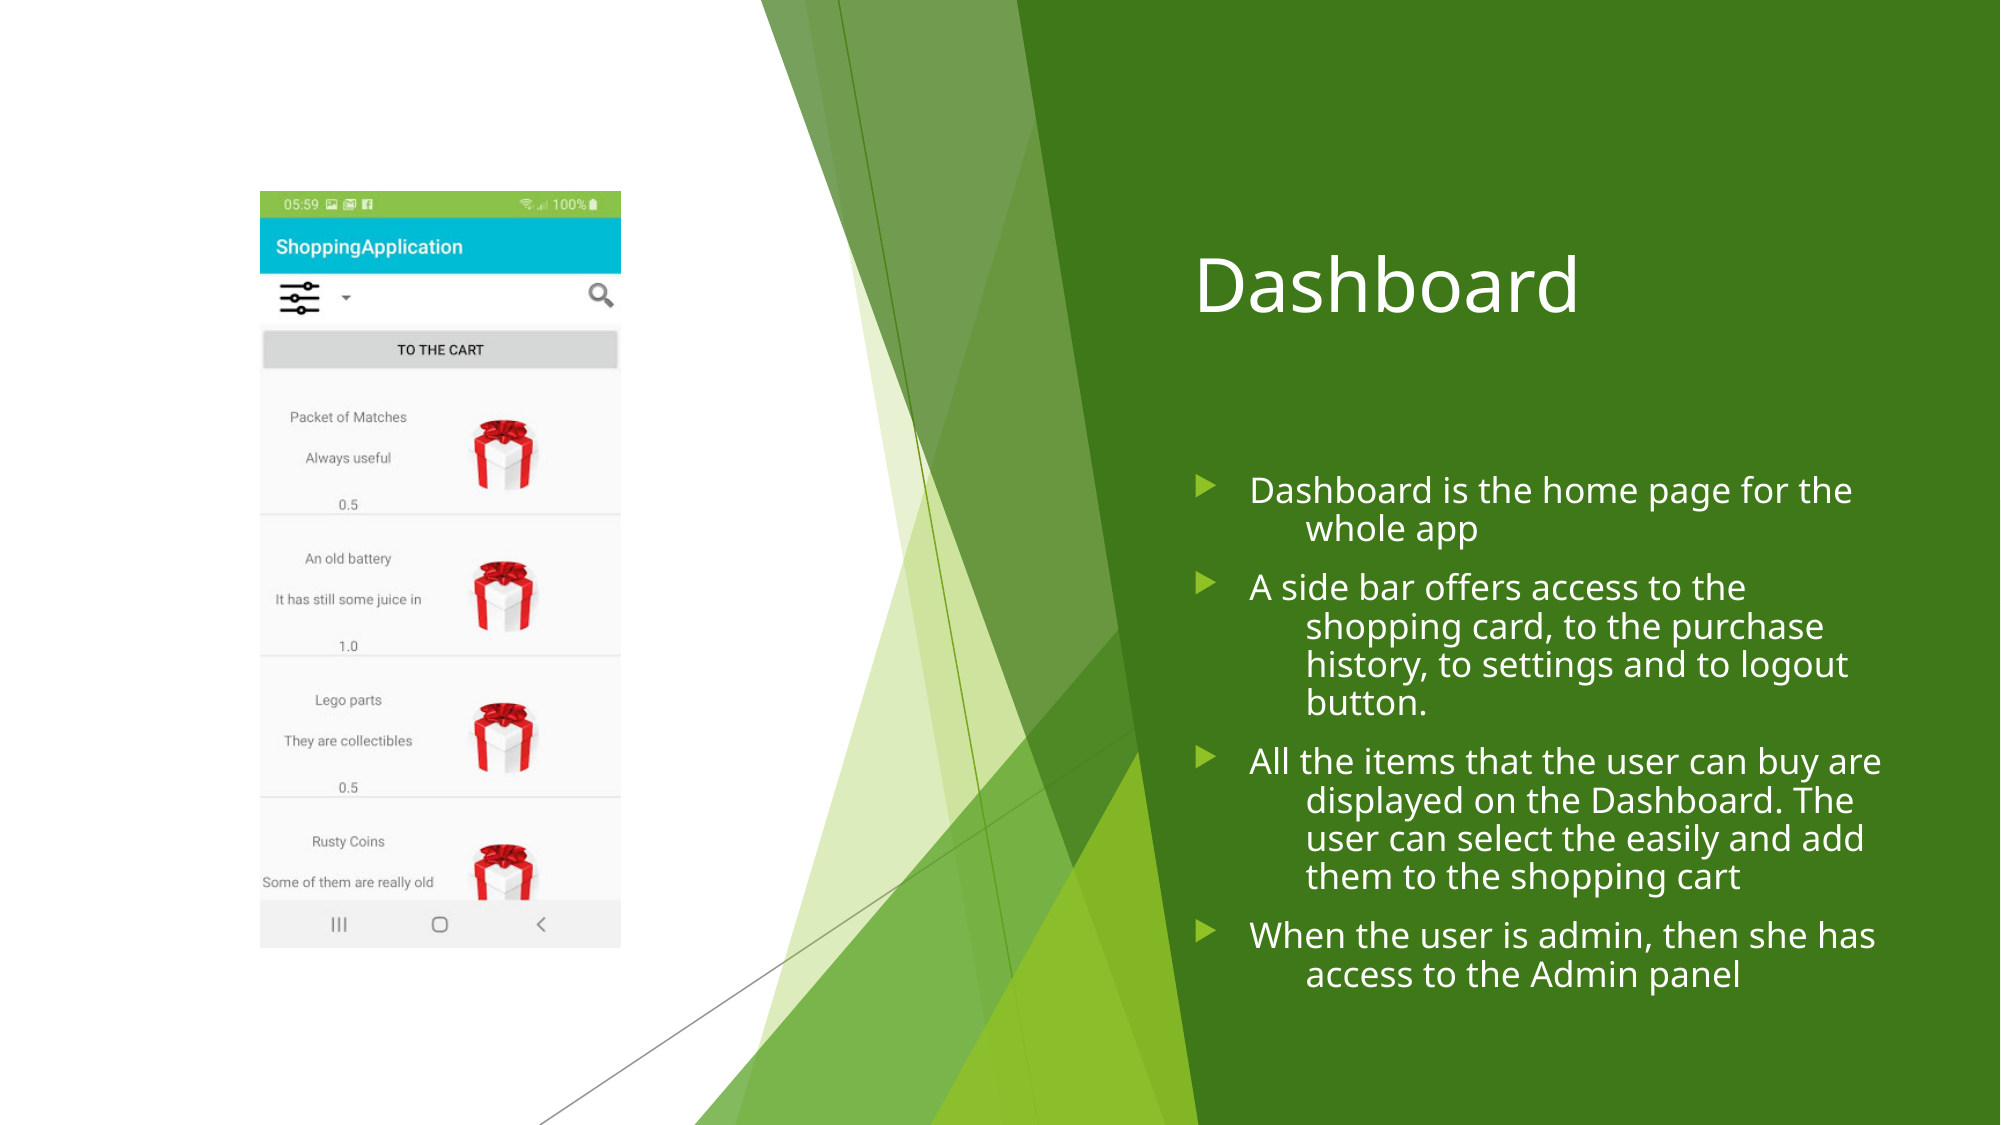

# Dashboard
Dashboard is the home page for the whole app
A side bar offers access to the shopping card, to the purchase history, to settings and to logout button.
All the items that the user can buy are displayed on the Dashboard. The user can select the easily and add them to the shopping cart
When the user is admin, then she has access to the Admin panel